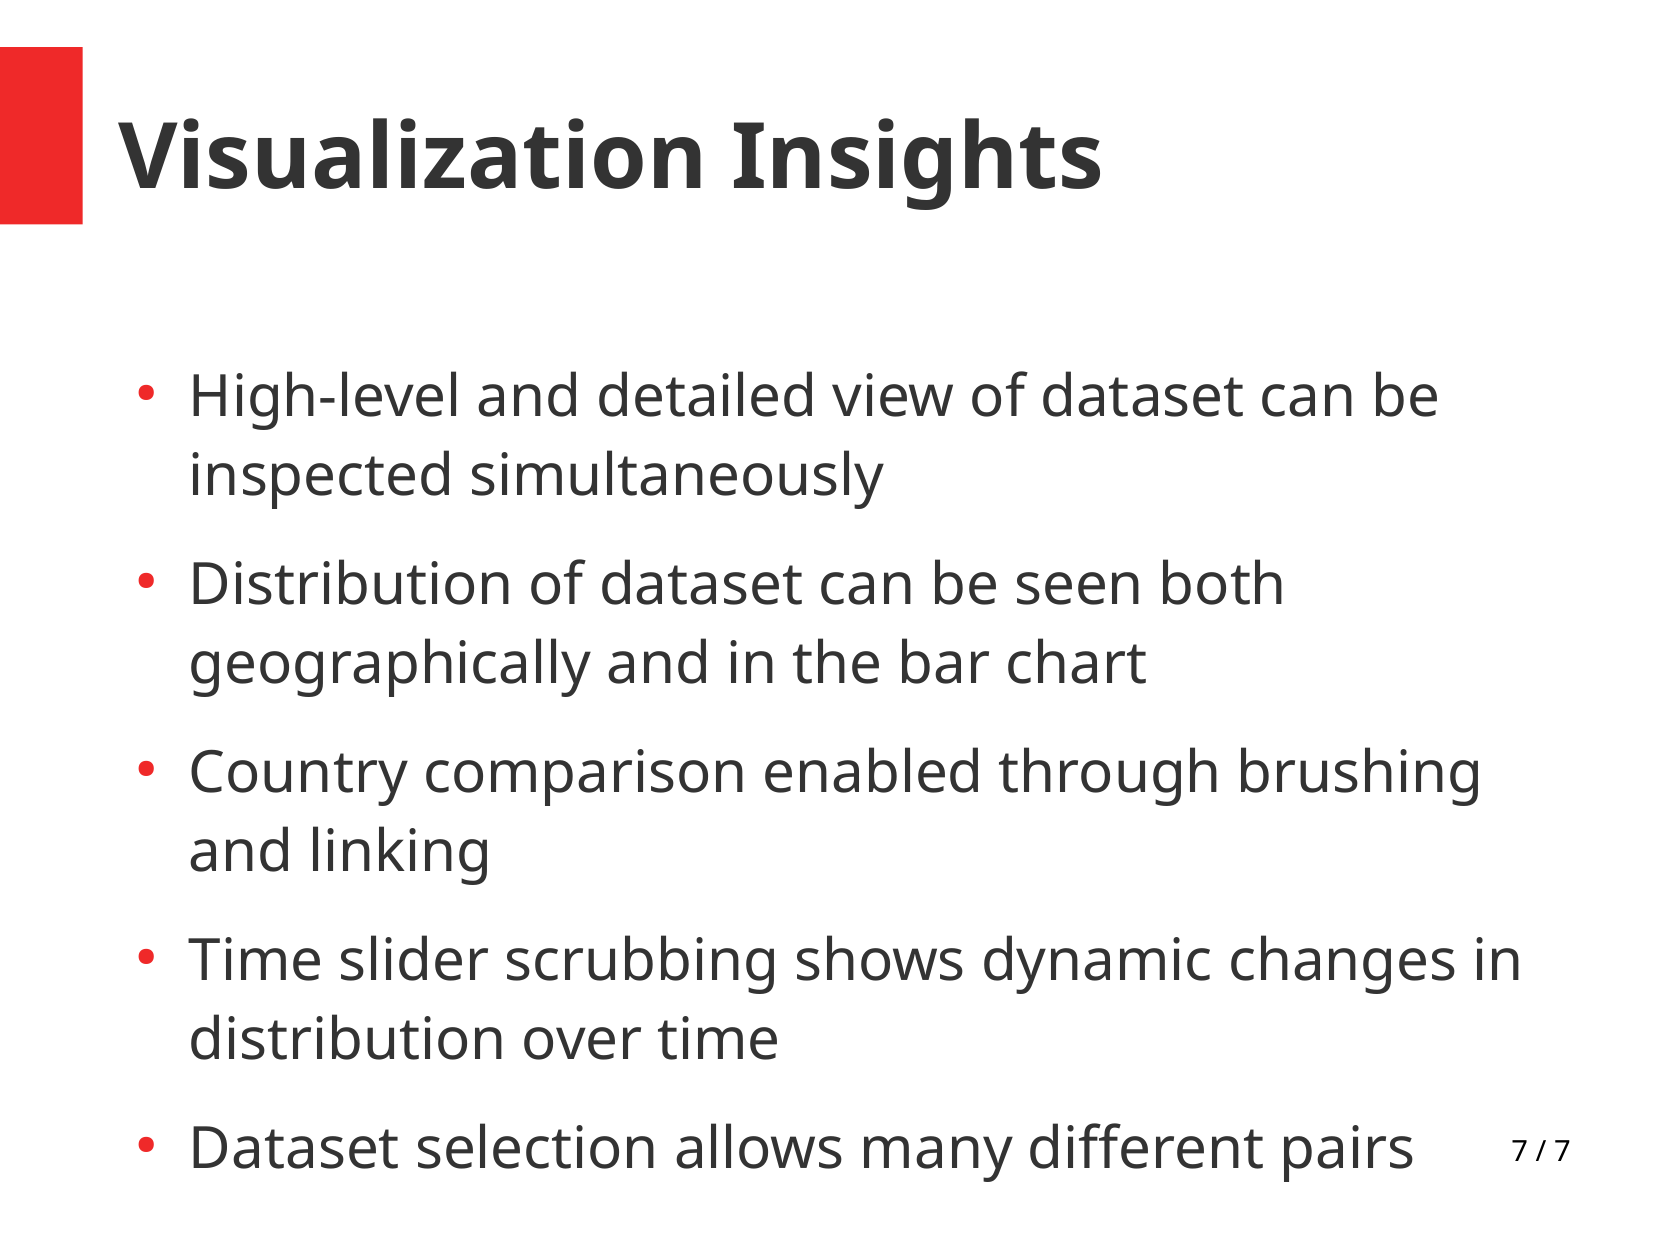

# Visualization Insights
High-level and detailed view of dataset can be inspected simultaneously
Distribution of dataset can be seen both geographically and in the bar chart
Country comparison enabled through brushing and linking
Time slider scrubbing shows dynamic changes in distribution over time
Dataset selection allows many different pairs
7